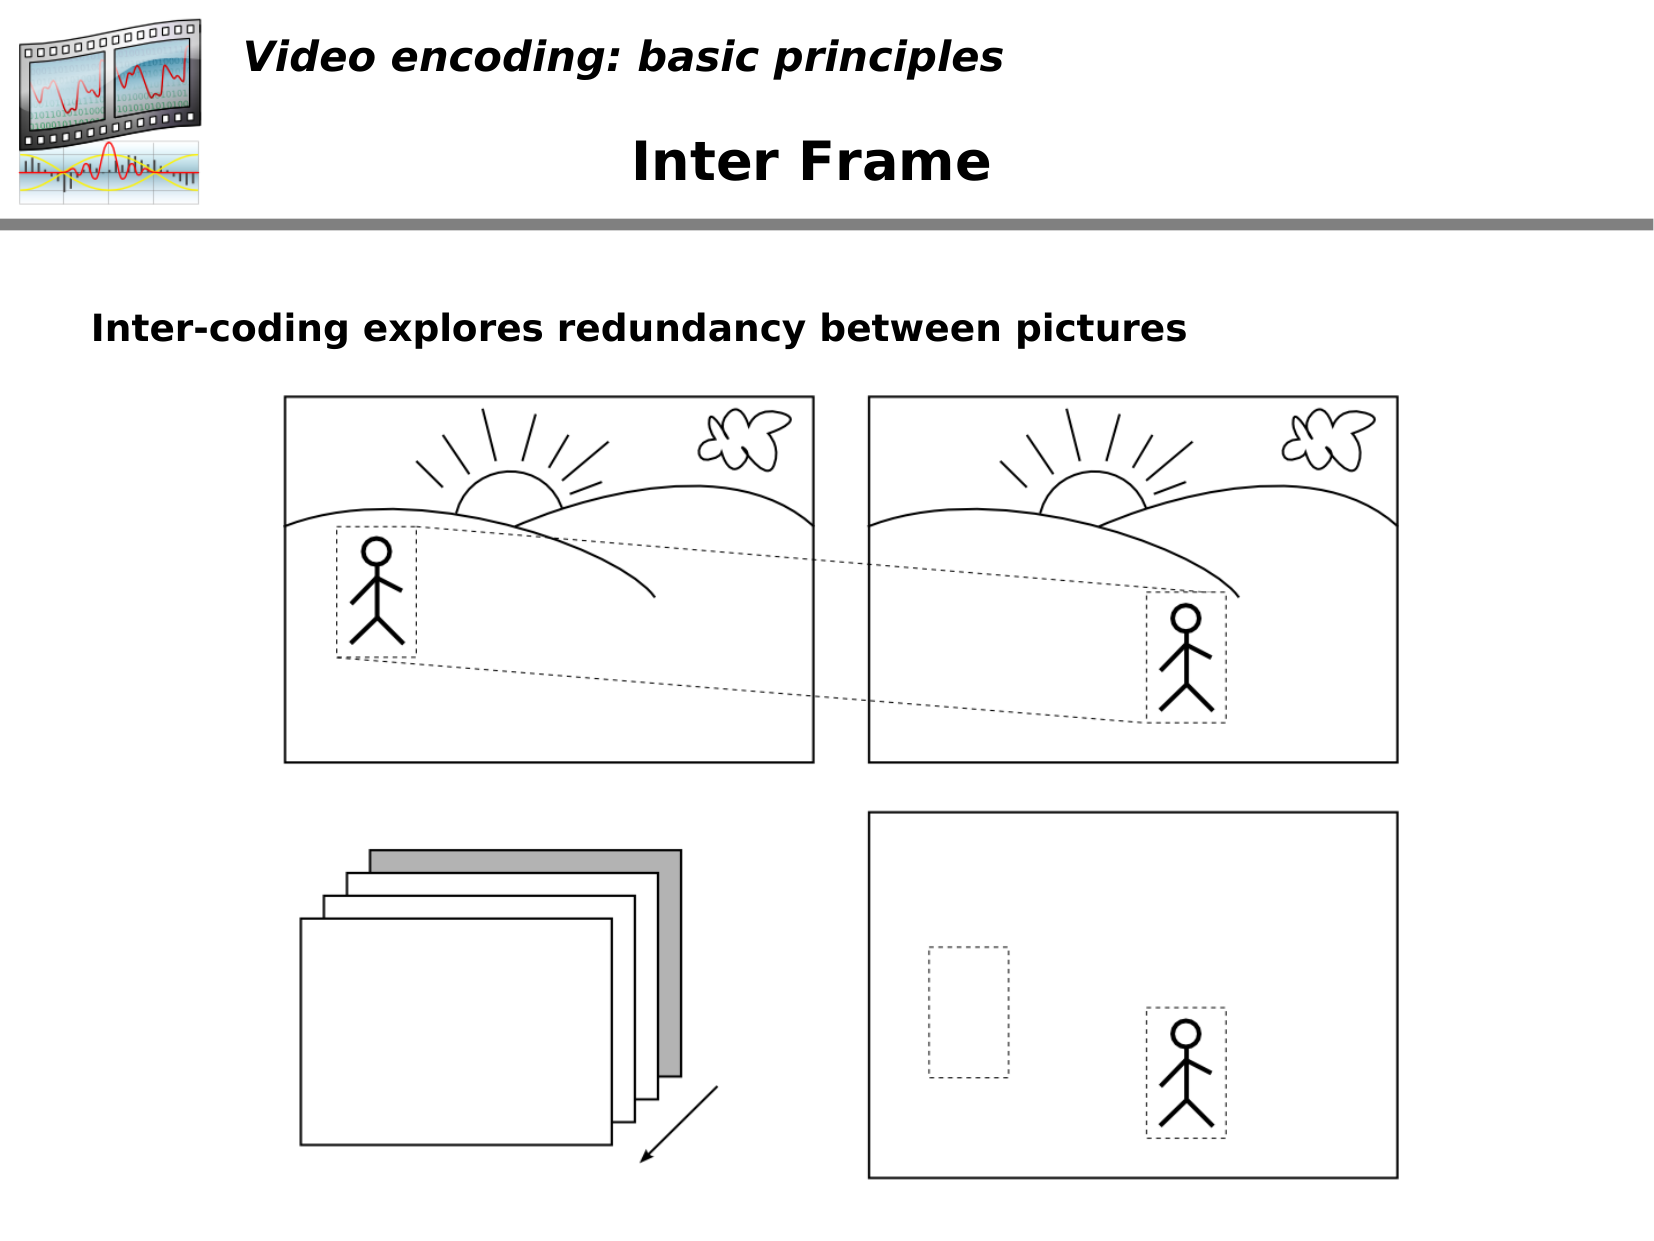

Video encoding: basic principles
Inter Frame
Inter-coding explores redundancy between pictures